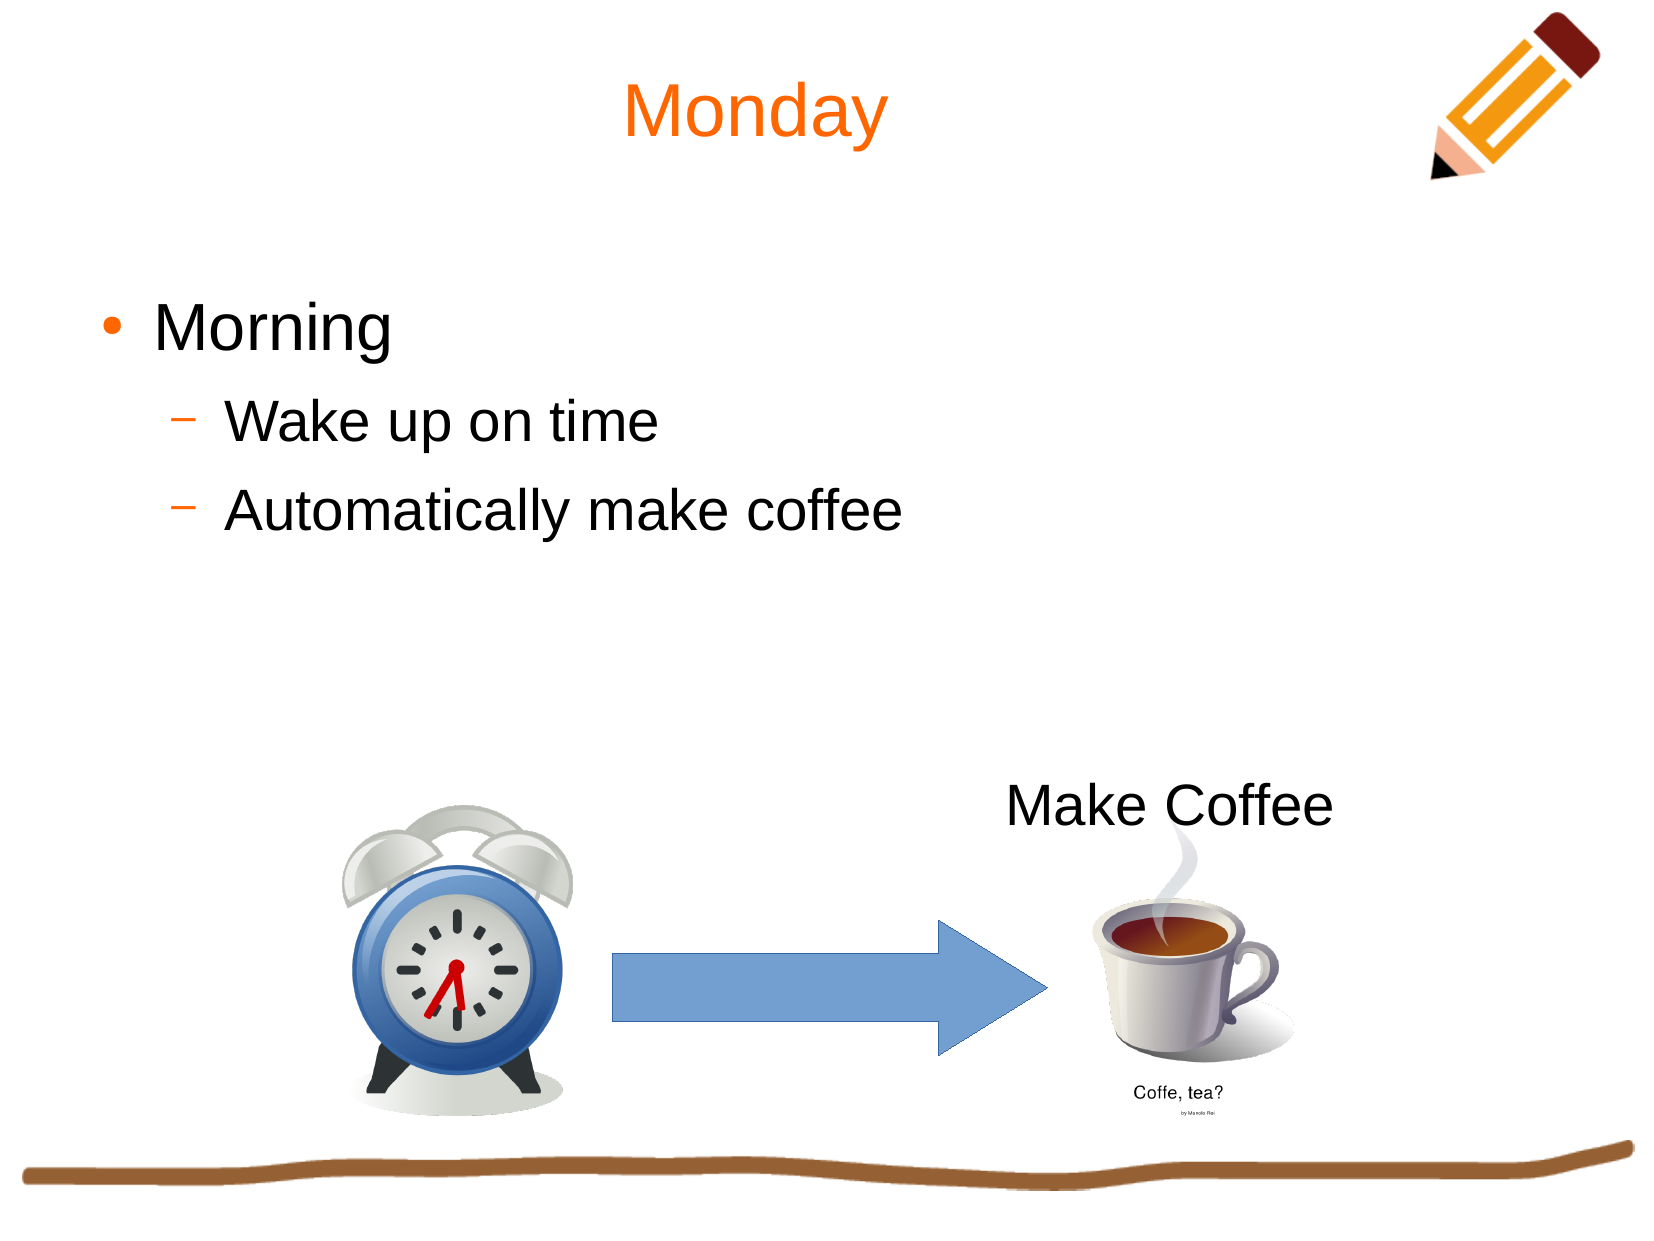

# Monday
Morning
Wake up on time
Automatically make coffee
Make Coffee